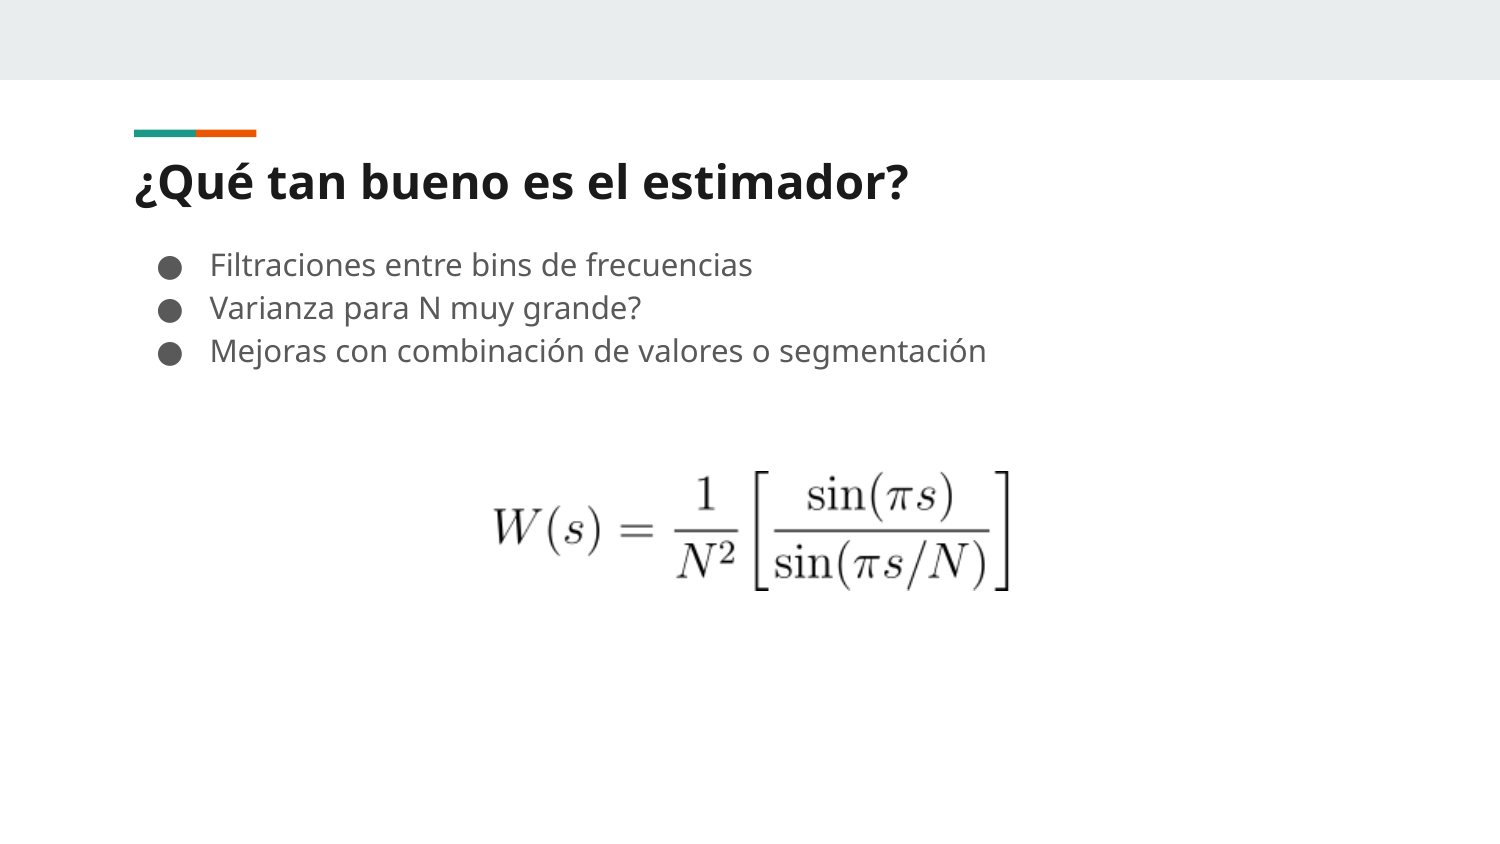

¿Qué tan bueno es el estimador?
# Filtraciones entre bins de frecuencias
Varianza para N muy grande?
Mejoras con combinación de valores o segmentación